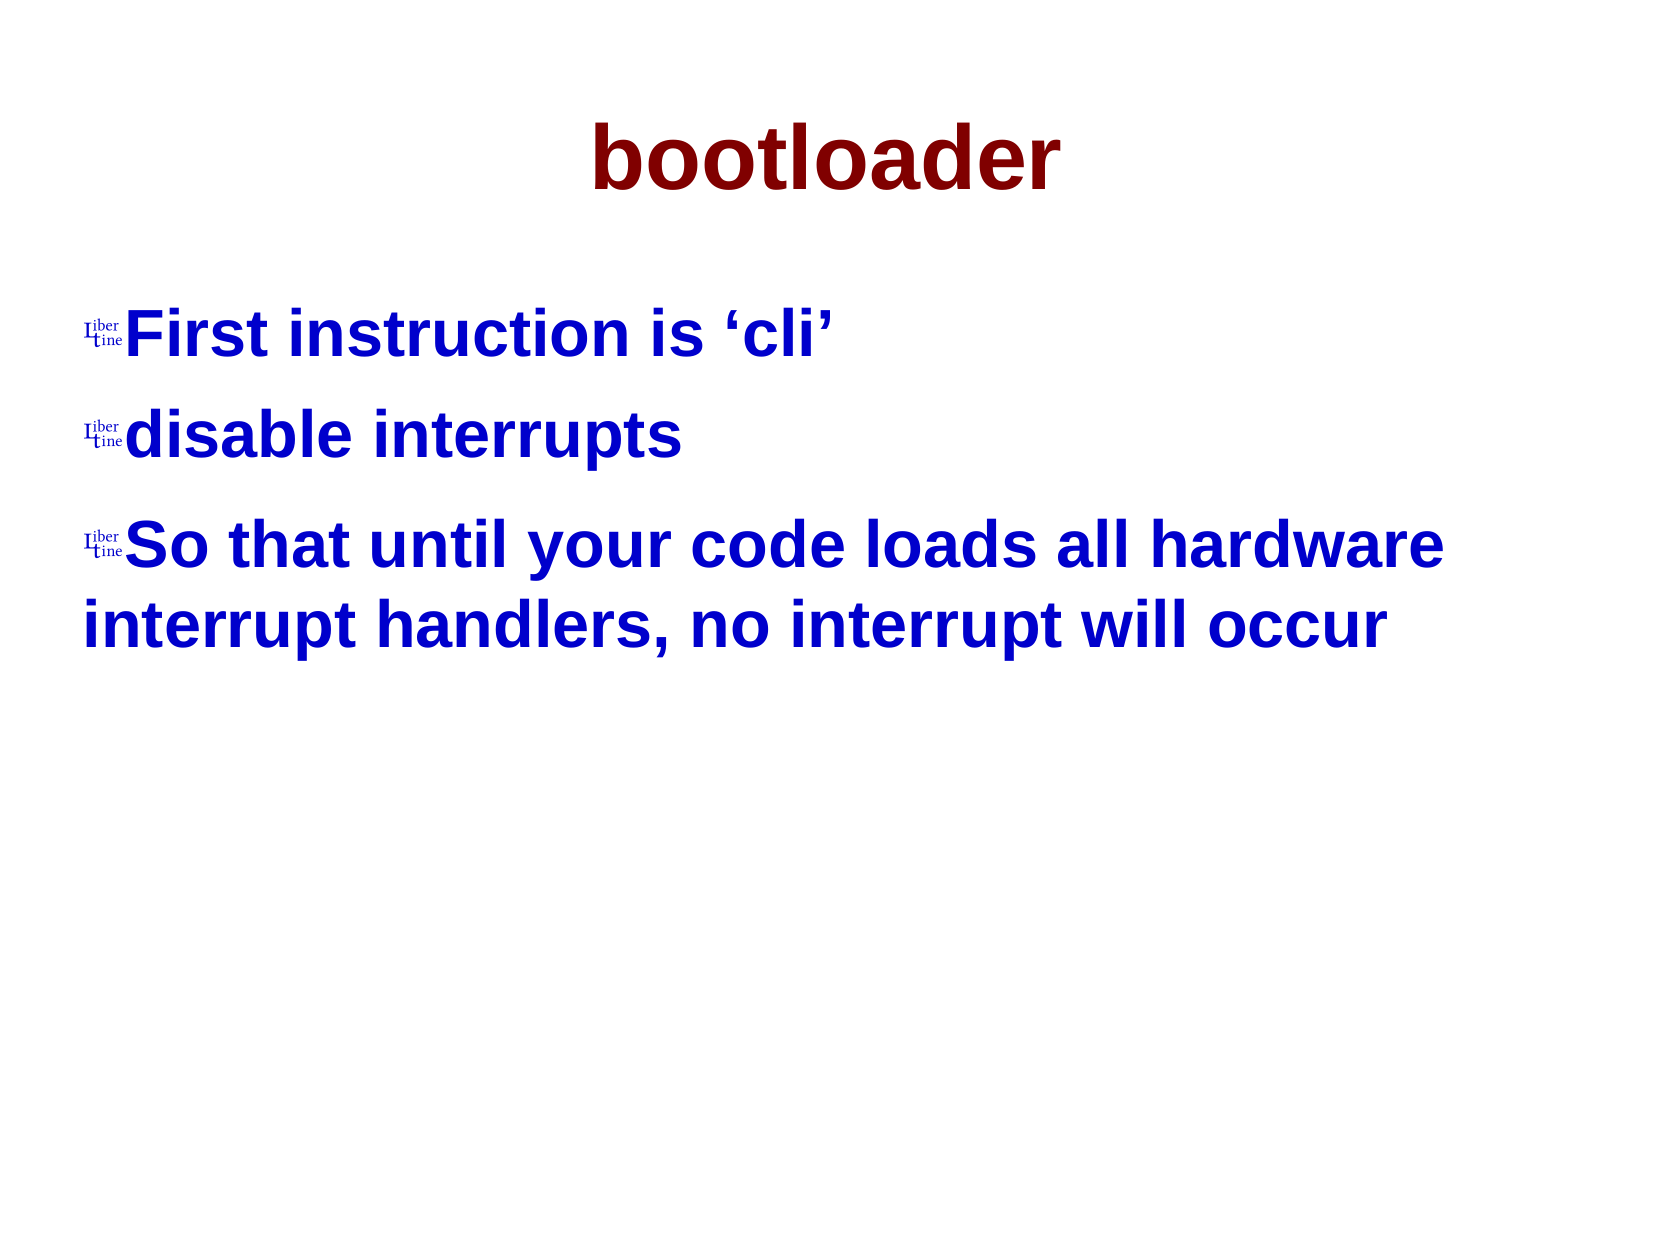

# bootloader
First instruction is ‘cli’
disable interrupts
So that until your code loads all hardware interrupt handlers, no interrupt will occur